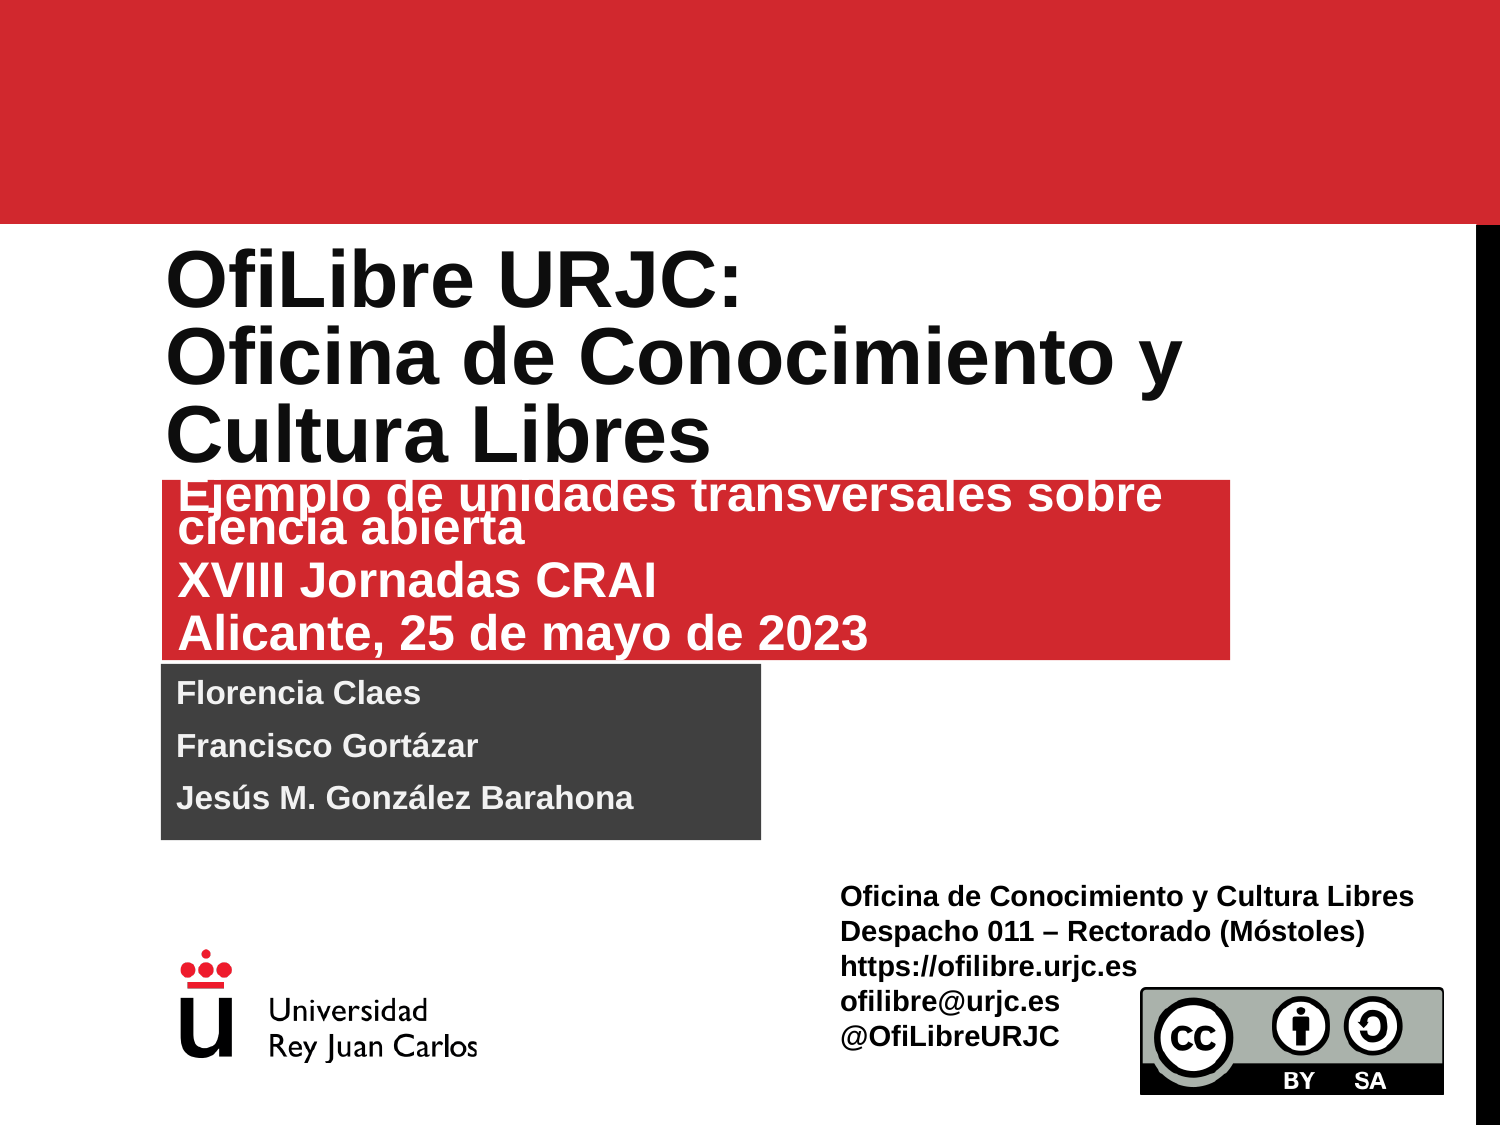

OfiLibre URJC:
Oficina de Conocimiento y Cultura Libres
Ejemplo de unidades transversales sobre ciencia abierta
XVIII Jornadas CRAI
Alicante, 25 de mayo de 2023
Florencia Claes
Francisco Gortázar
Jesús M. González Barahona
Oficina de Conocimiento y Cultura Libres
Despacho 011 – Rectorado (Móstoles)
https://ofilibre.urjc.es
ofilibre@urjc.es
@OfiLibreURJC